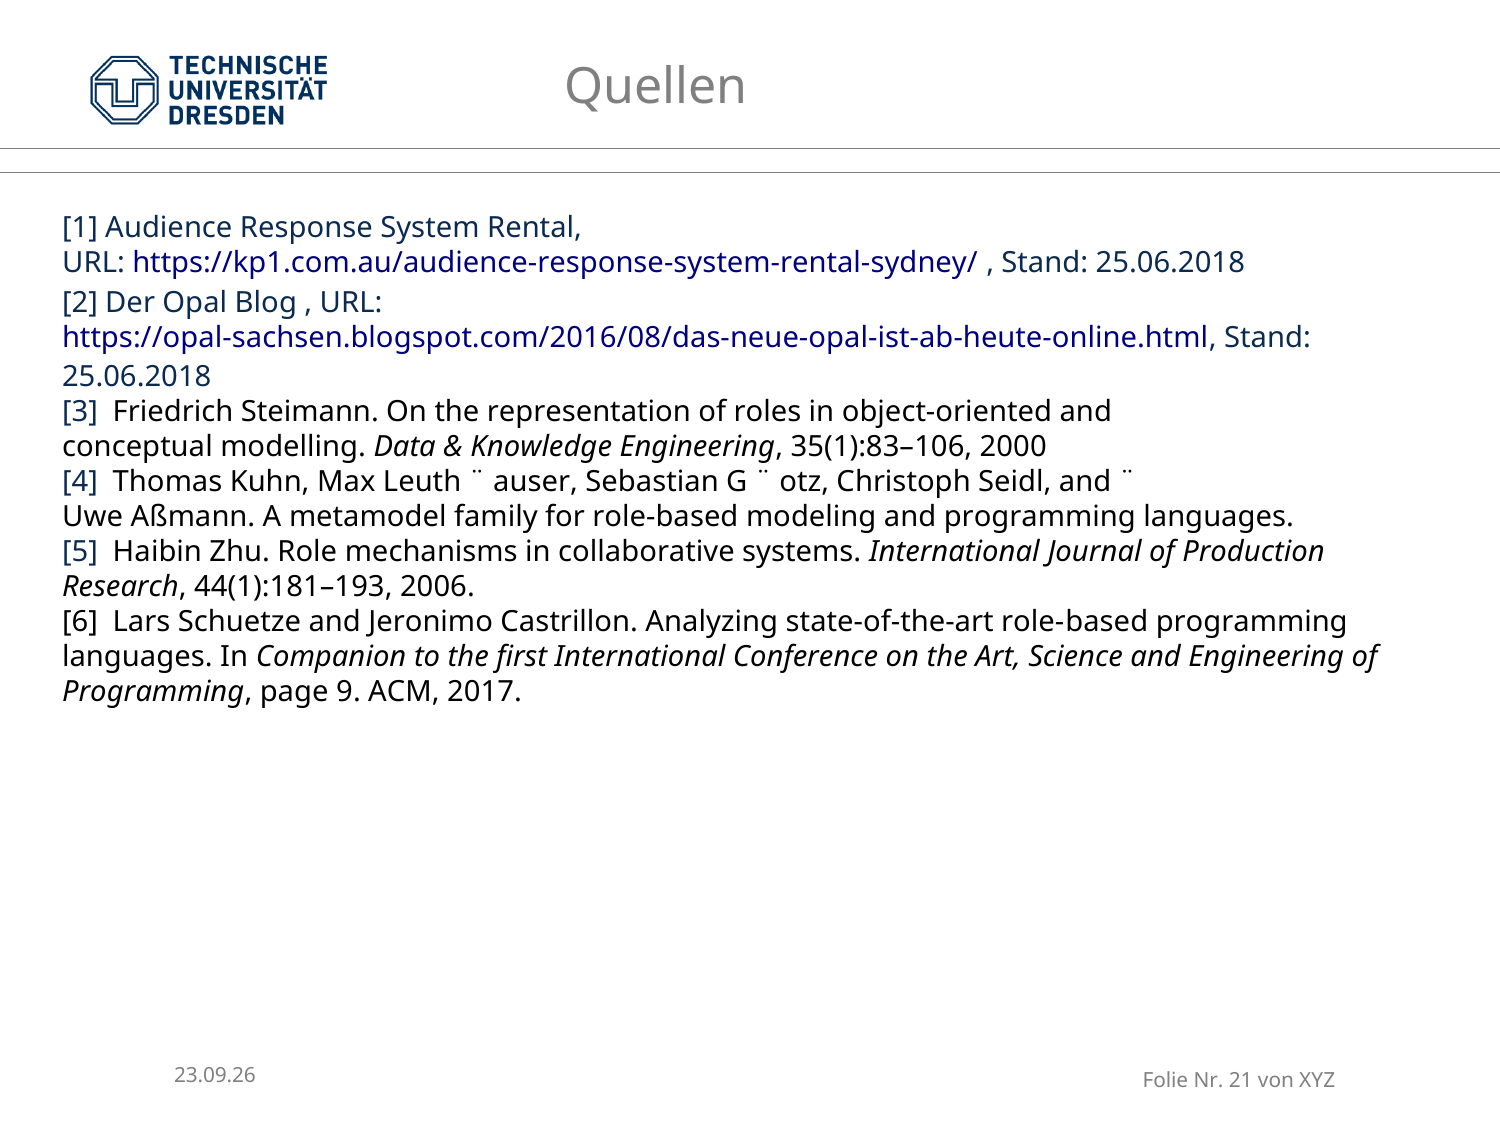

# Quellen
[1] Audience Response System Rental,
URL: https://kp1.com.au/audience-response-system-rental-sydney/ , Stand: 25.06.2018
[2] Der Opal Blog , URL: https://opal-sachsen.blogspot.com/2016/08/das-neue-opal-ist-ab-heute-online.html, Stand: 25.06.2018
[3] Friedrich Steimann. On the representation of roles in object-oriented and
conceptual modelling. Data & Knowledge Engineering, 35(1):83–106, 2000
[4] Thomas Kuhn, Max Leuth ¨ auser, Sebastian G ¨ otz, Christoph Seidl, and ¨
Uwe Aßmann. A metamodel family for role-based modeling and programming languages.
[5] Haibin Zhu. Role mechanisms in collaborative systems. International Journal of Production Research, 44(1):181–193, 2006.
[6] Lars Schuetze and Jeronimo Castrillon. Analyzing state-of-the-art role-based programming languages. In Companion to the first International Conference on the Art, Science and Engineering of Programming, page 9. ACM, 2017.